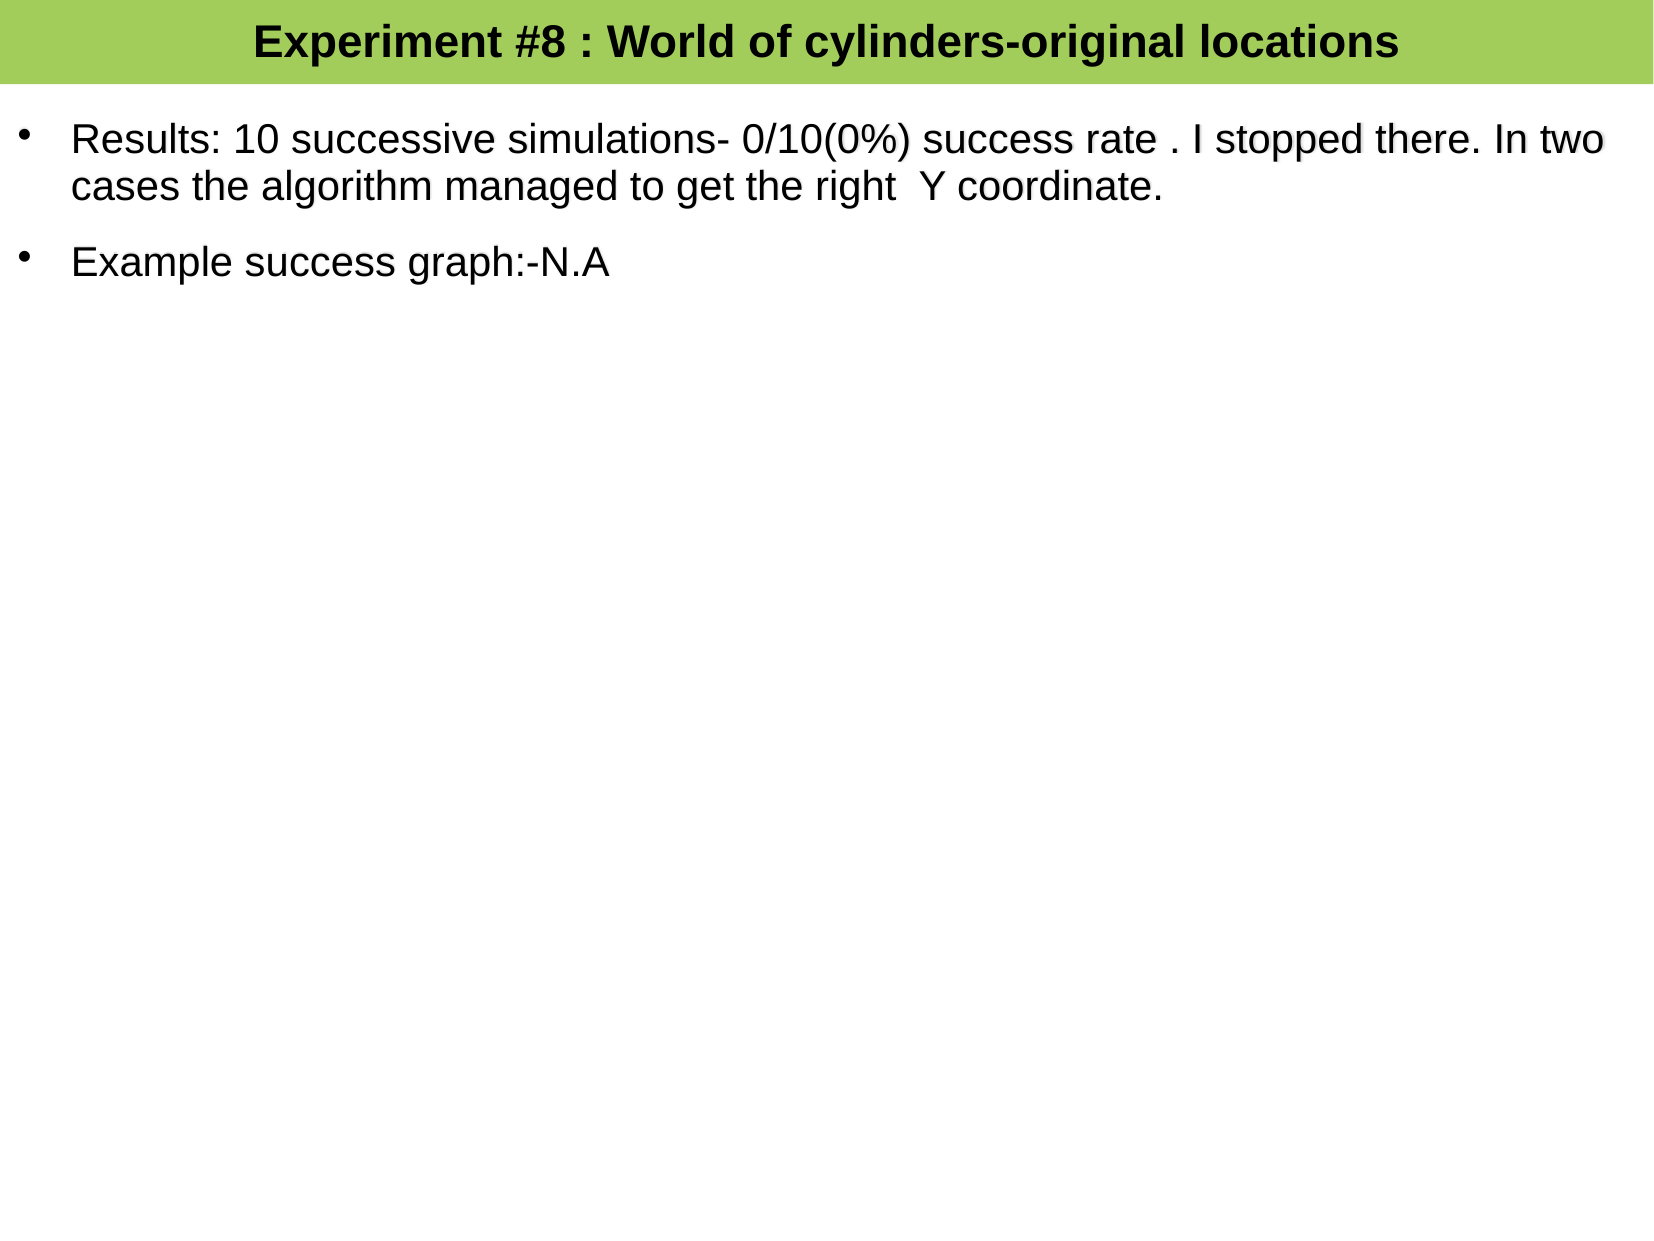

# Experiment #8 : World of cylinders-original locations
Results: 10 successive simulations- 0/10(0%) success rate . I stopped there. In two cases the algorithm managed to get the right Y coordinate.
Example success graph:-N.A